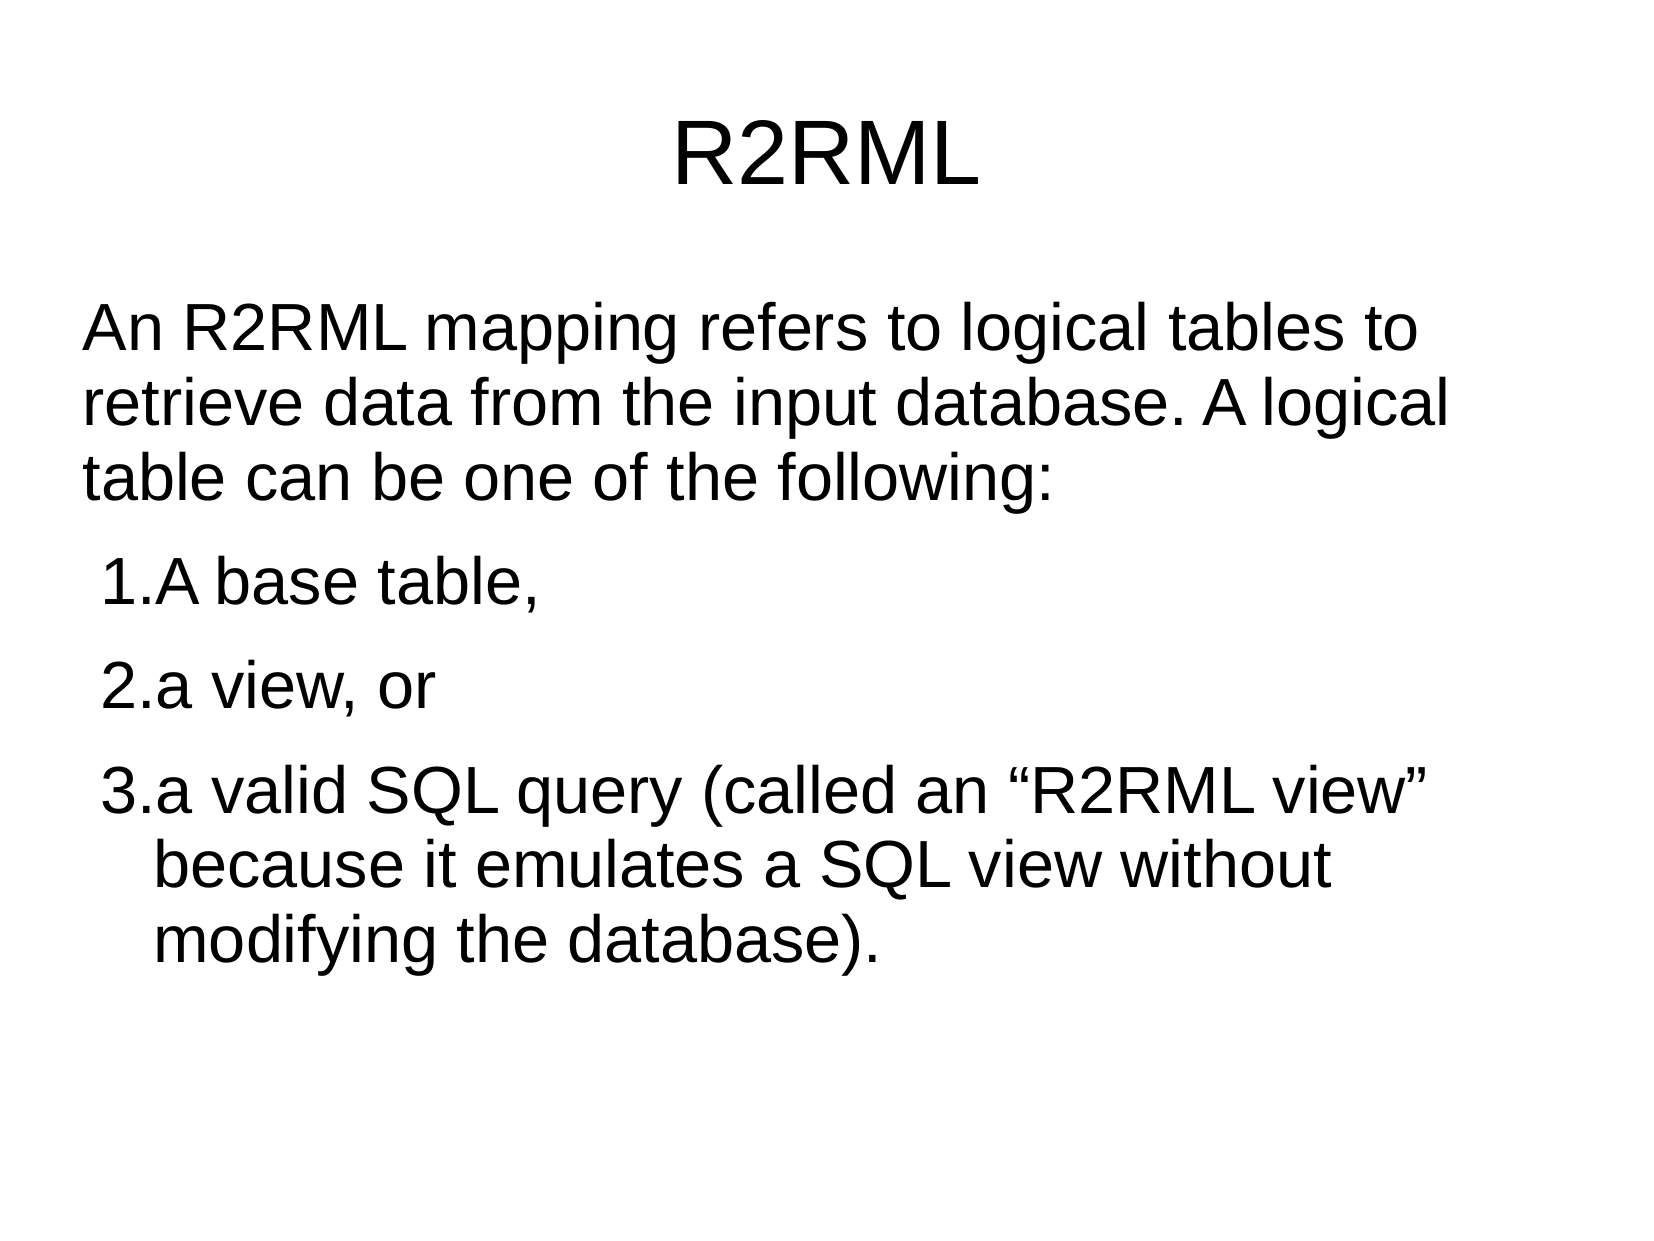

# R2RML
An R2RML mapping refers to logical tables to retrieve data from the input database. A logical table can be one of the following:
A base table,
a view, or
a valid SQL query (called an “R2RML view” because it emulates a SQL view without modifying the database).